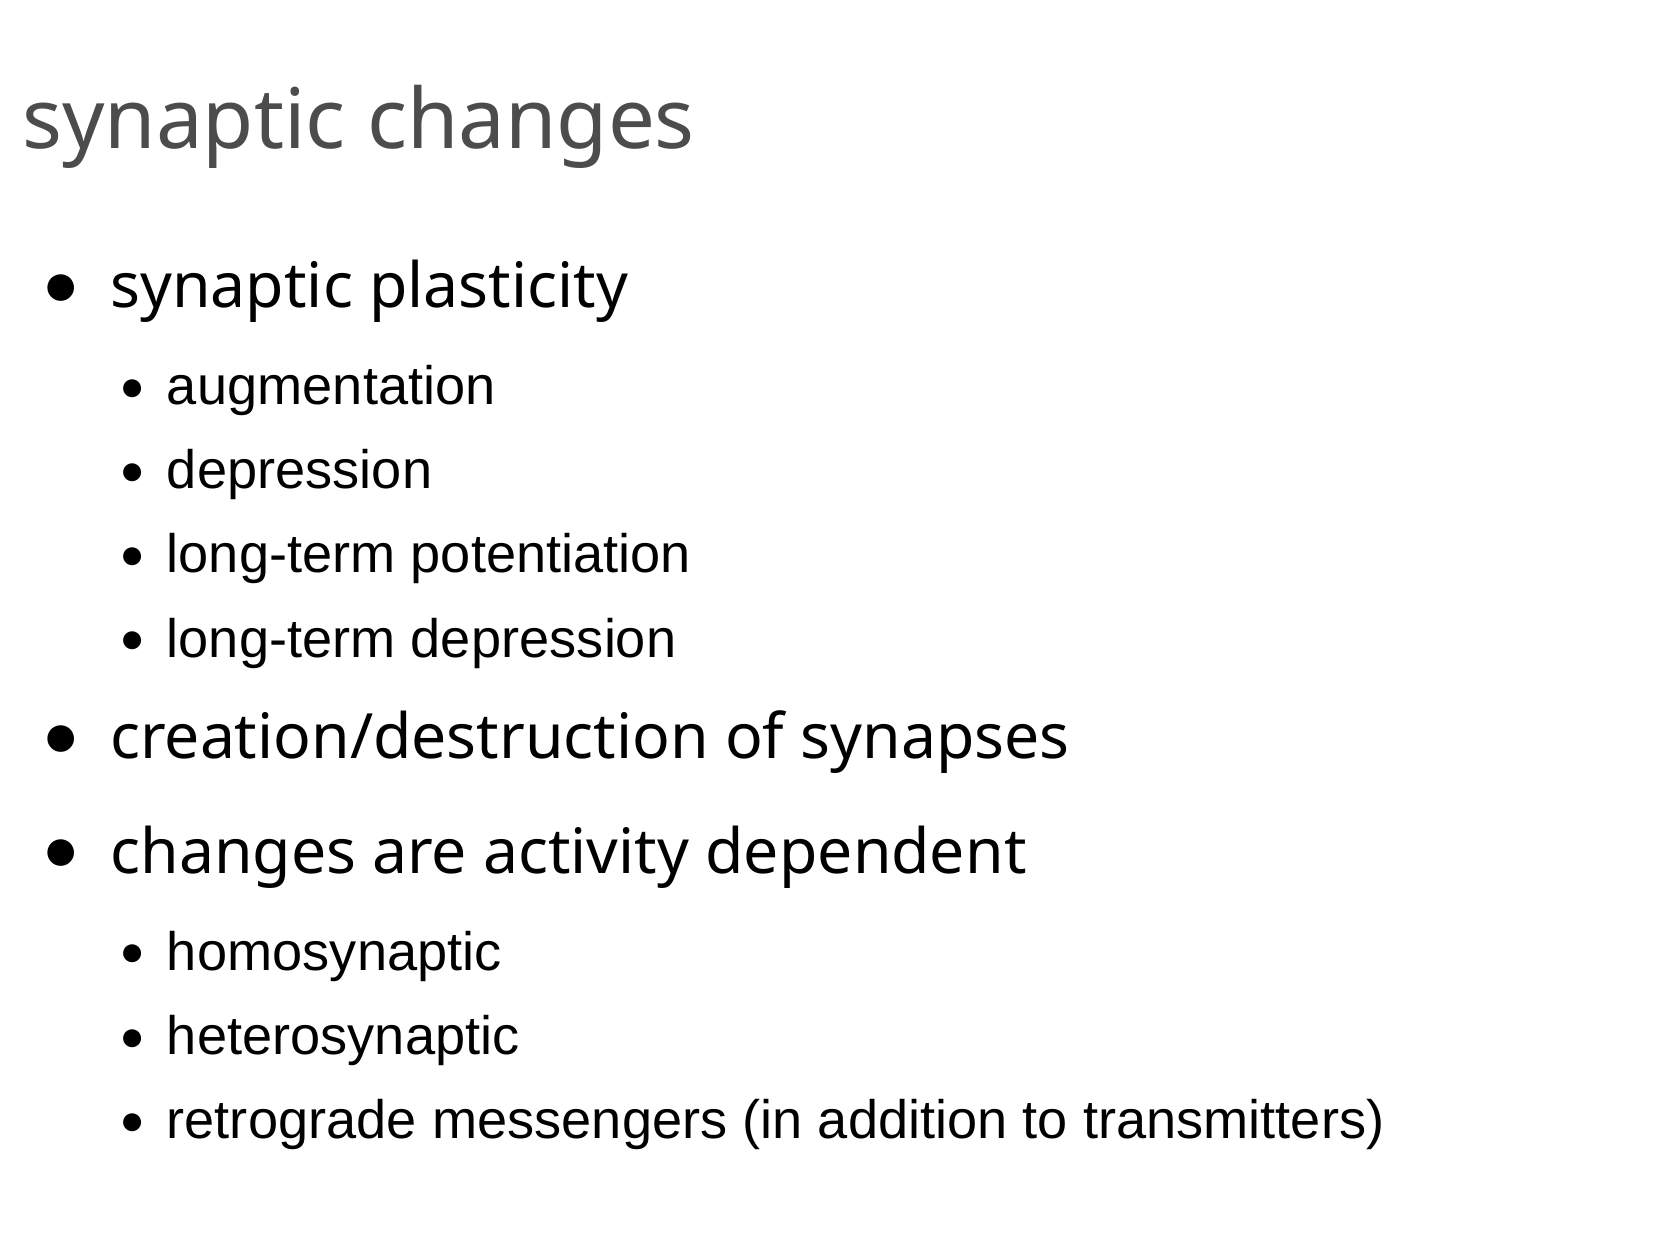

# synaptic changes
synaptic plasticity
augmentation
depression
long-term potentiation
long-term depression
creation/destruction of synapses
changes are activity dependent
homosynaptic
heterosynaptic
retrograde messengers (in addition to transmitters)